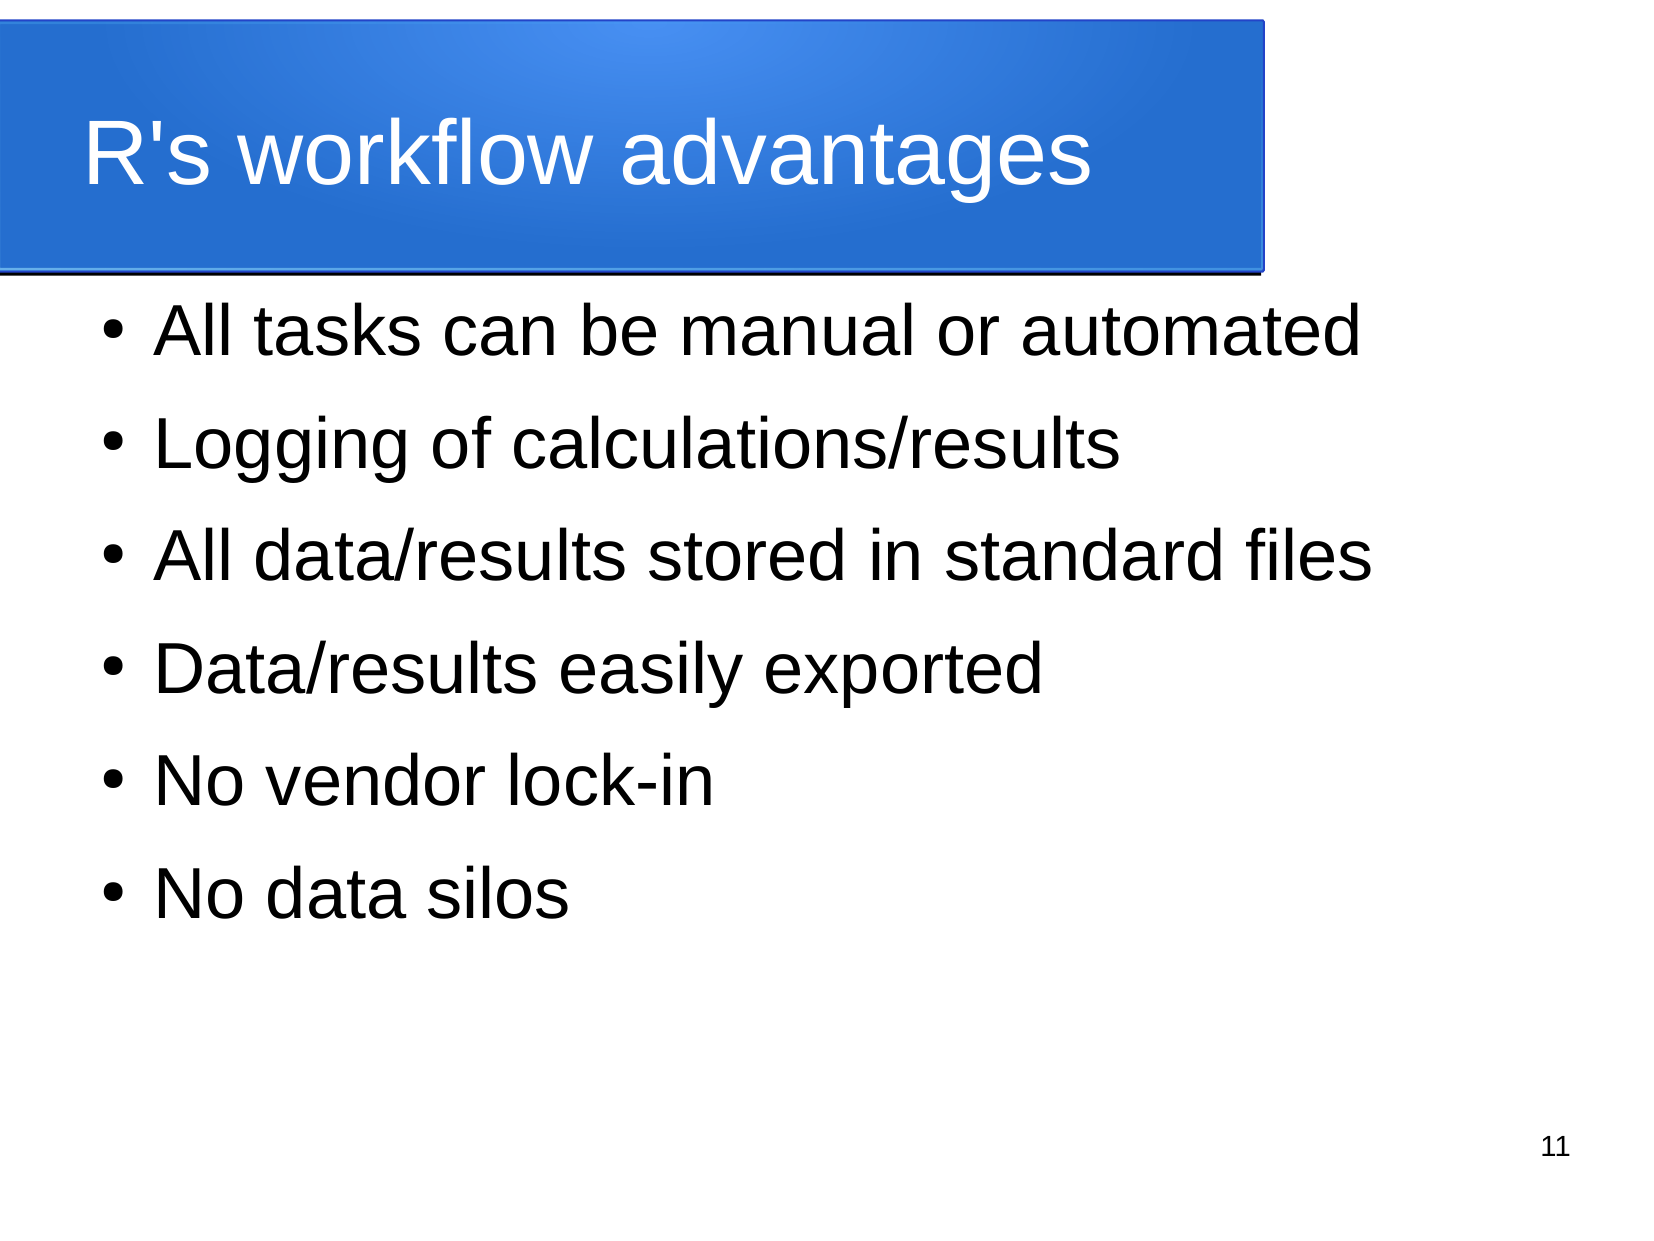

# R's workflow advantages
All tasks can be manual or automated
Logging of calculations/results
All data/results stored in standard files
Data/results easily exported
No vendor lock-in
No data silos
11